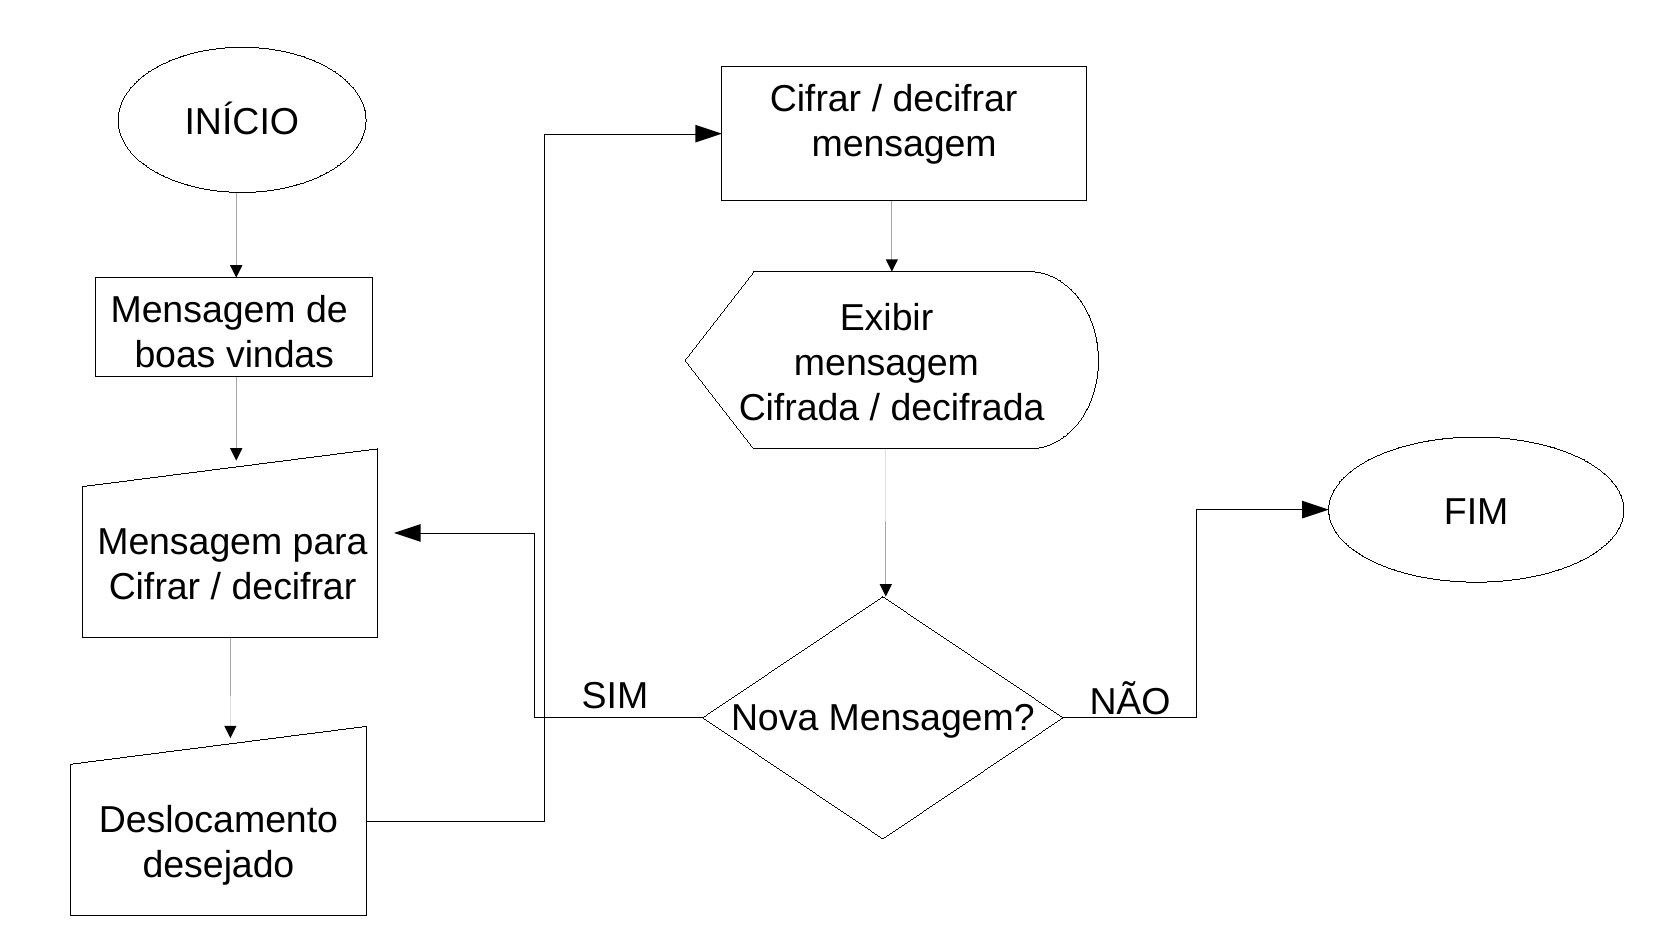

INÍCIO
Cifrar / decifrar
mensagem
Exibir
mensagem
Cifrada / decifrada
Mensagem de
boas vindas
FIM
Mensagem para
Cifrar / decifrar
Nova Mensagem?
SIM
NÃO
Deslocamento
desejado